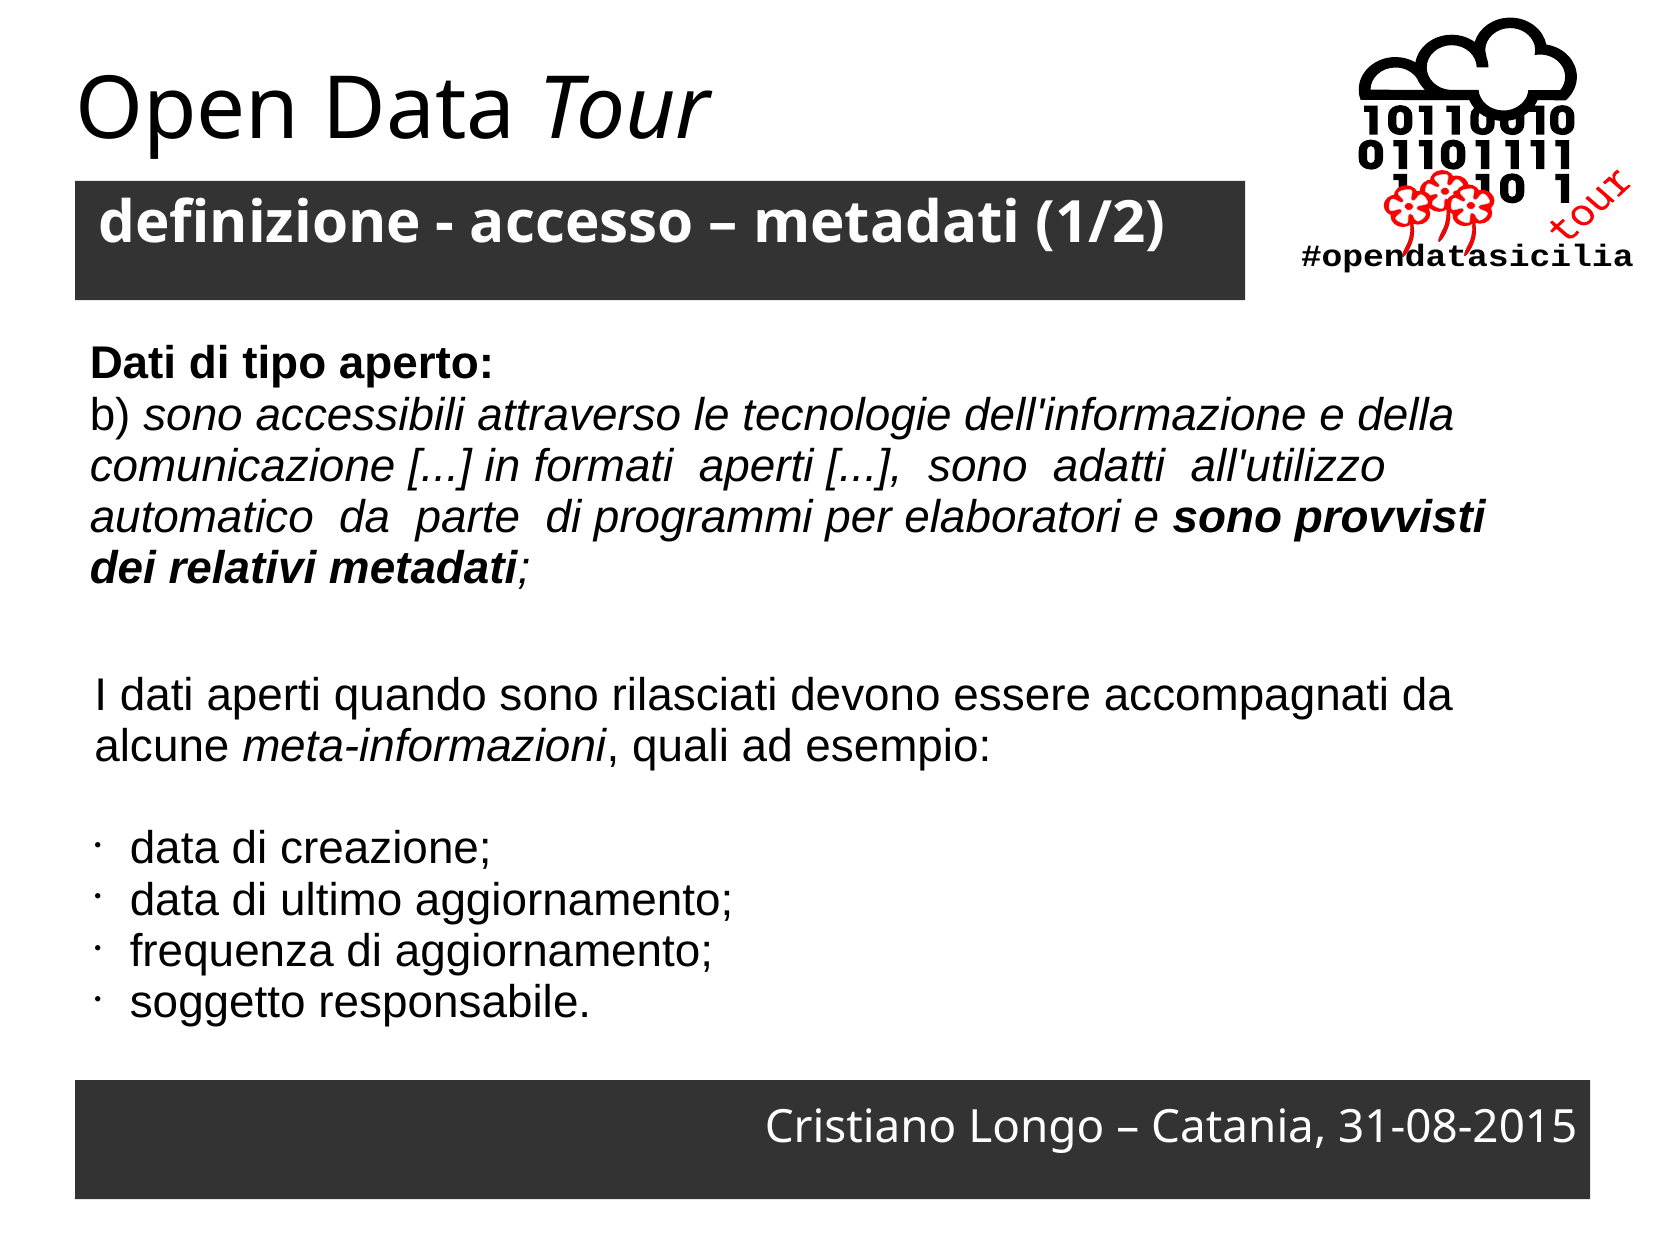

# Open Data Tour
 definizione - accesso – metadati (1/2)
Dati di tipo aperto:
b) sono accessibili attraverso le tecnologie dell'informazione e della comunicazione [...] in formati aperti [...], sono adatti all'utilizzo automatico da parte di programmi per elaboratori e sono provvisti dei relativi metadati;
I dati aperti quando sono rilasciati devono essere accompagnati da alcune meta-informazioni, quali ad esempio:
data di creazione;
data di ultimo aggiornamento;
frequenza di aggiornamento;
soggetto responsabile.
 Cristiano Longo – Catania, 31-08-2015